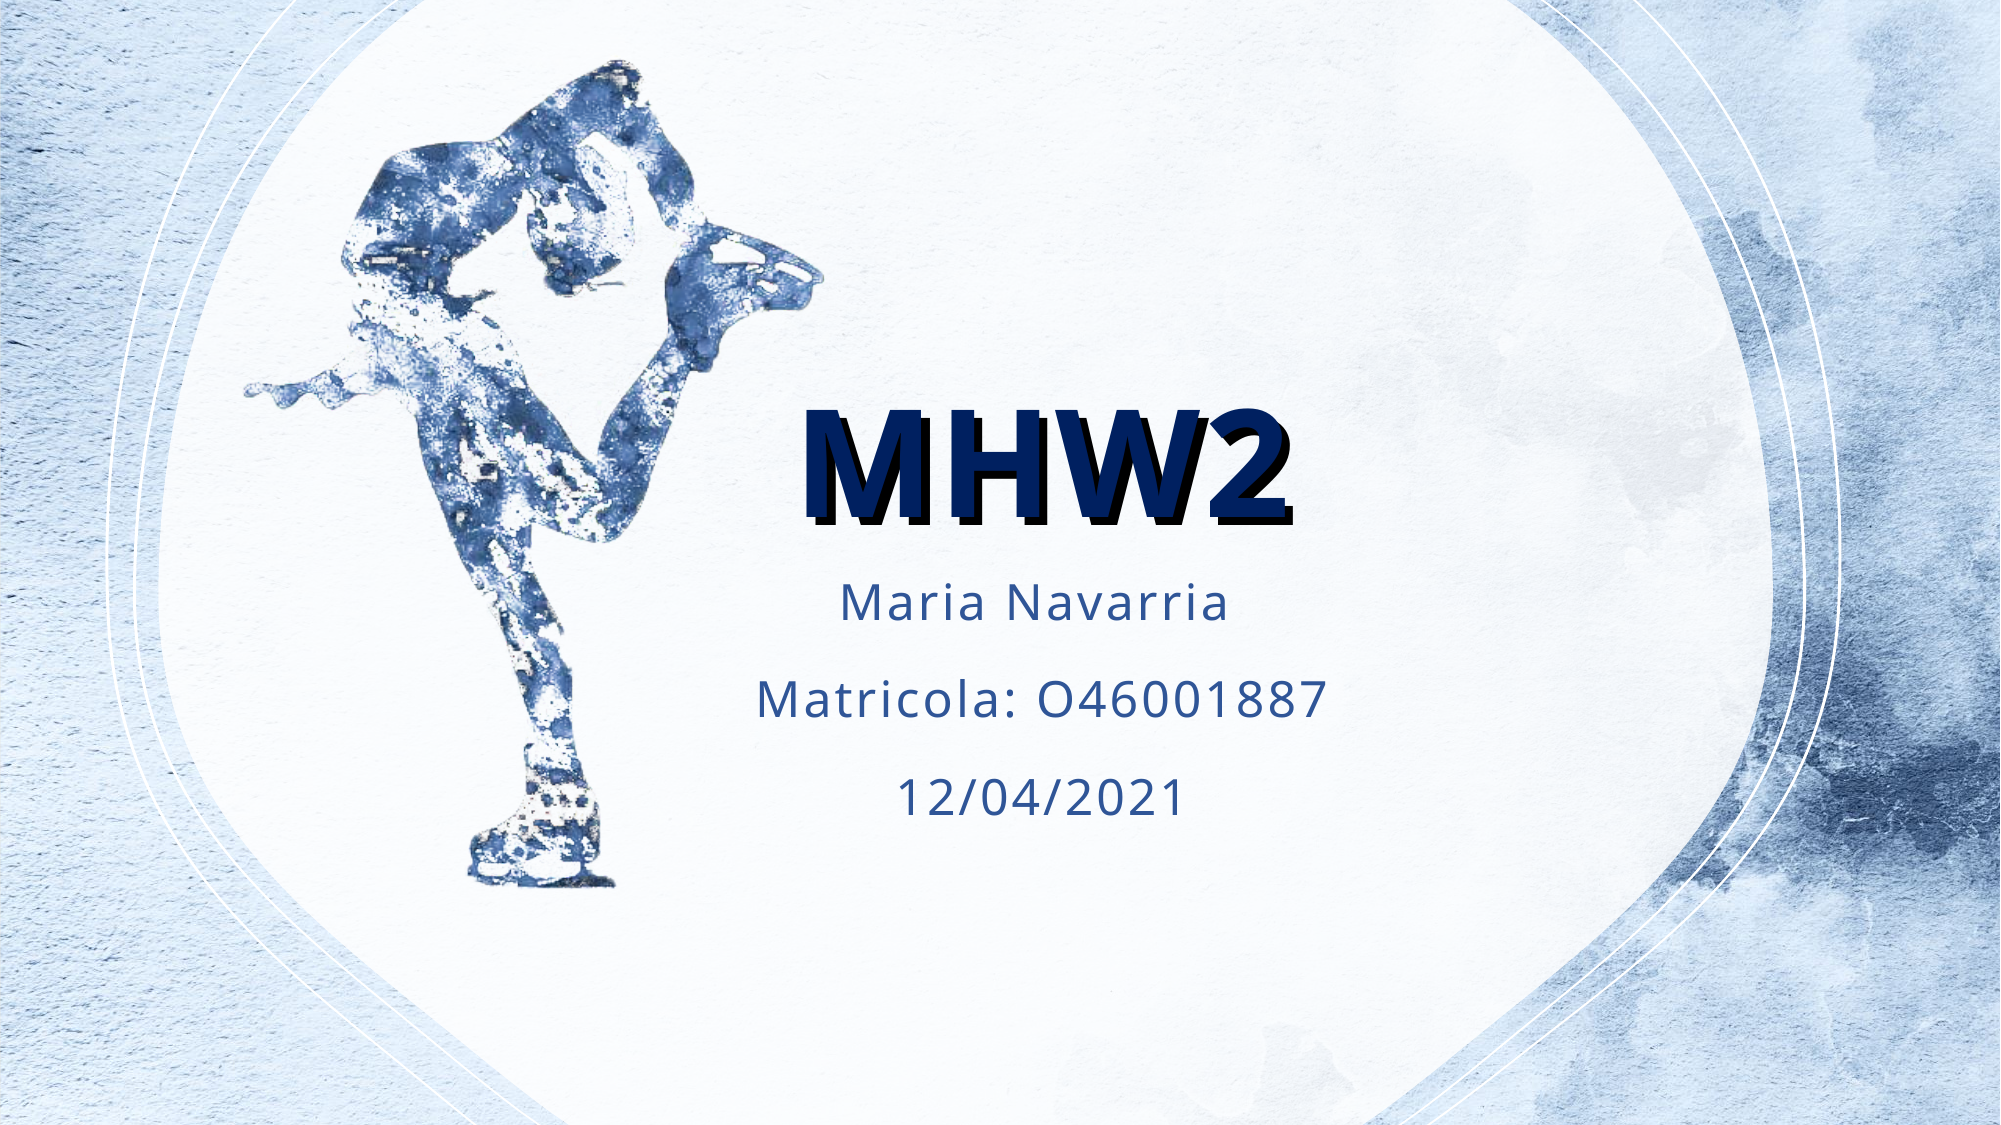

# MHW2
Maria Navarria
Matricola: O46001887
12/04/2021